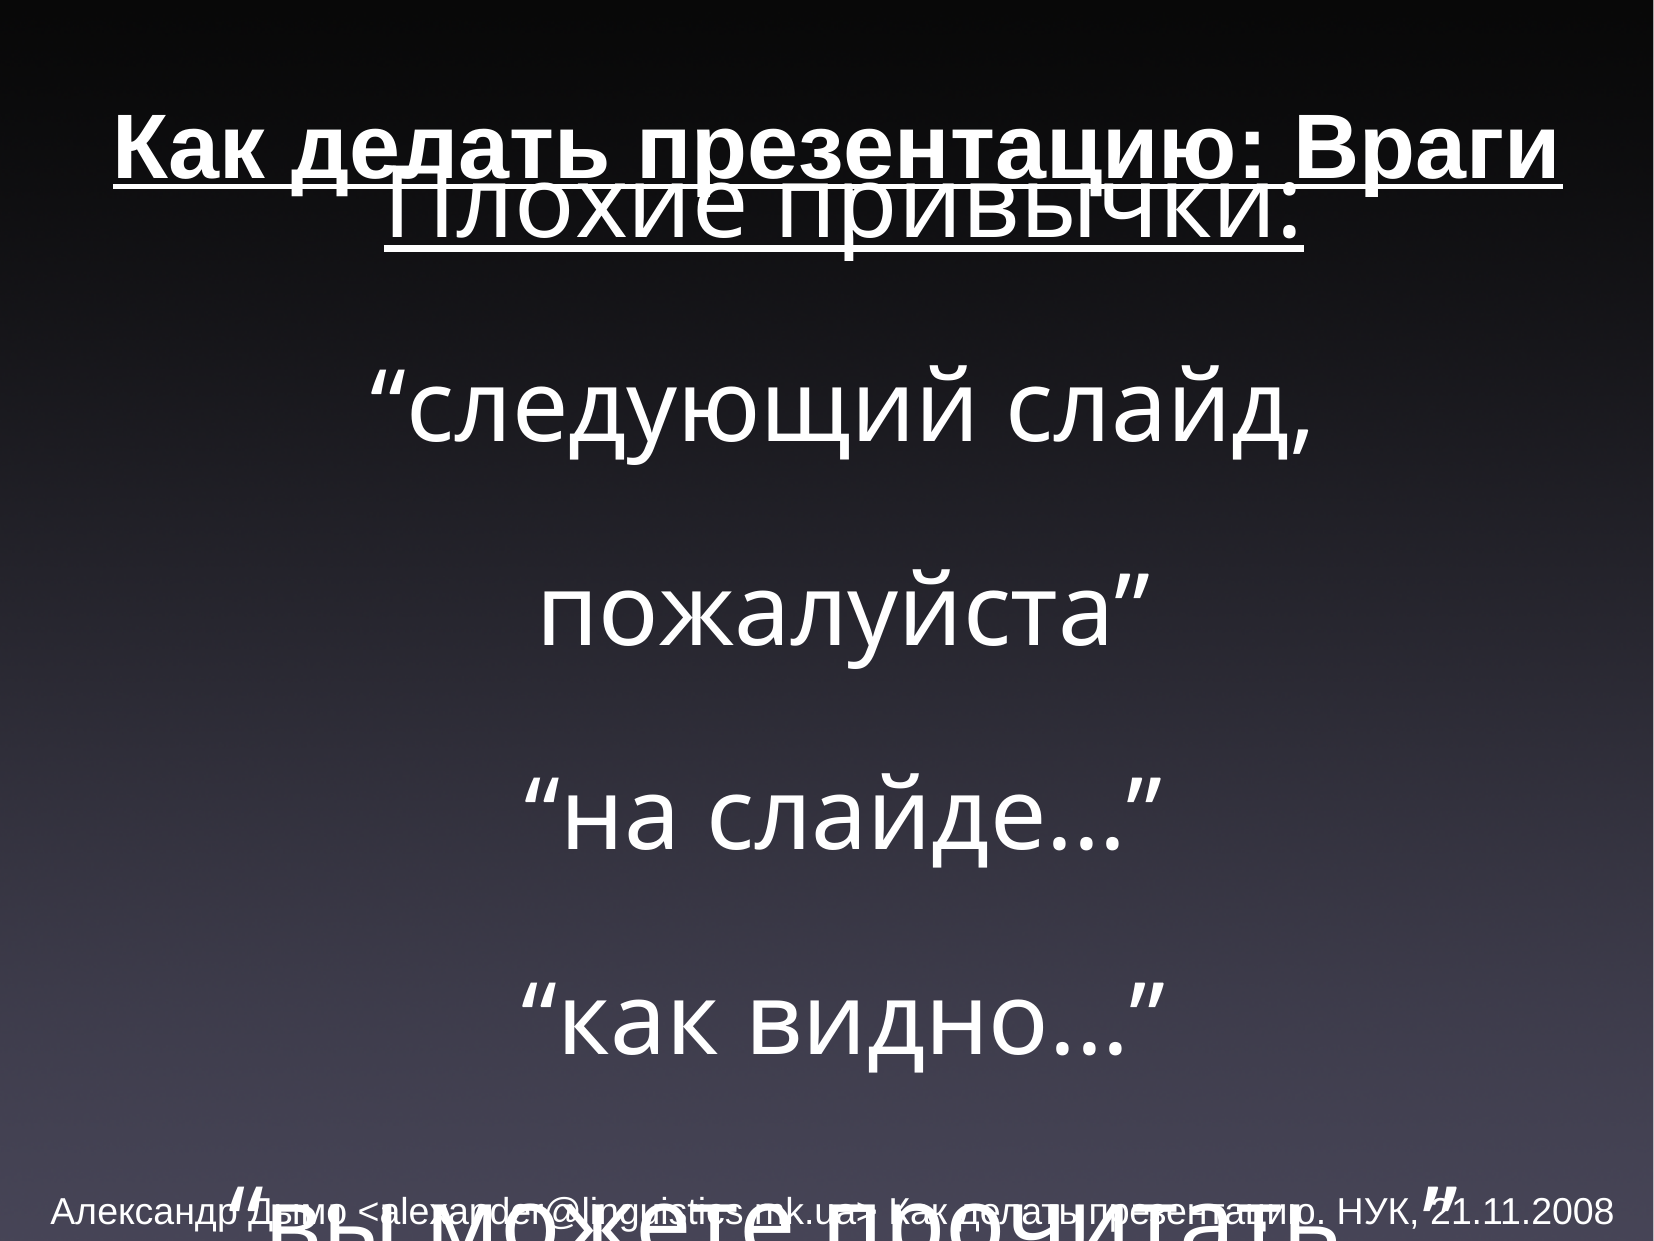

# Как делать презентацию: Враги
Плохие привычки:
“следующий слайд, пожалуйста”
“на слайде...”
“как видно...”
“вы можете прочитать...”
Александр Дымо <alexander@linguistics.mk.ua> Как делать презентацию. НУК, 21.11.2008